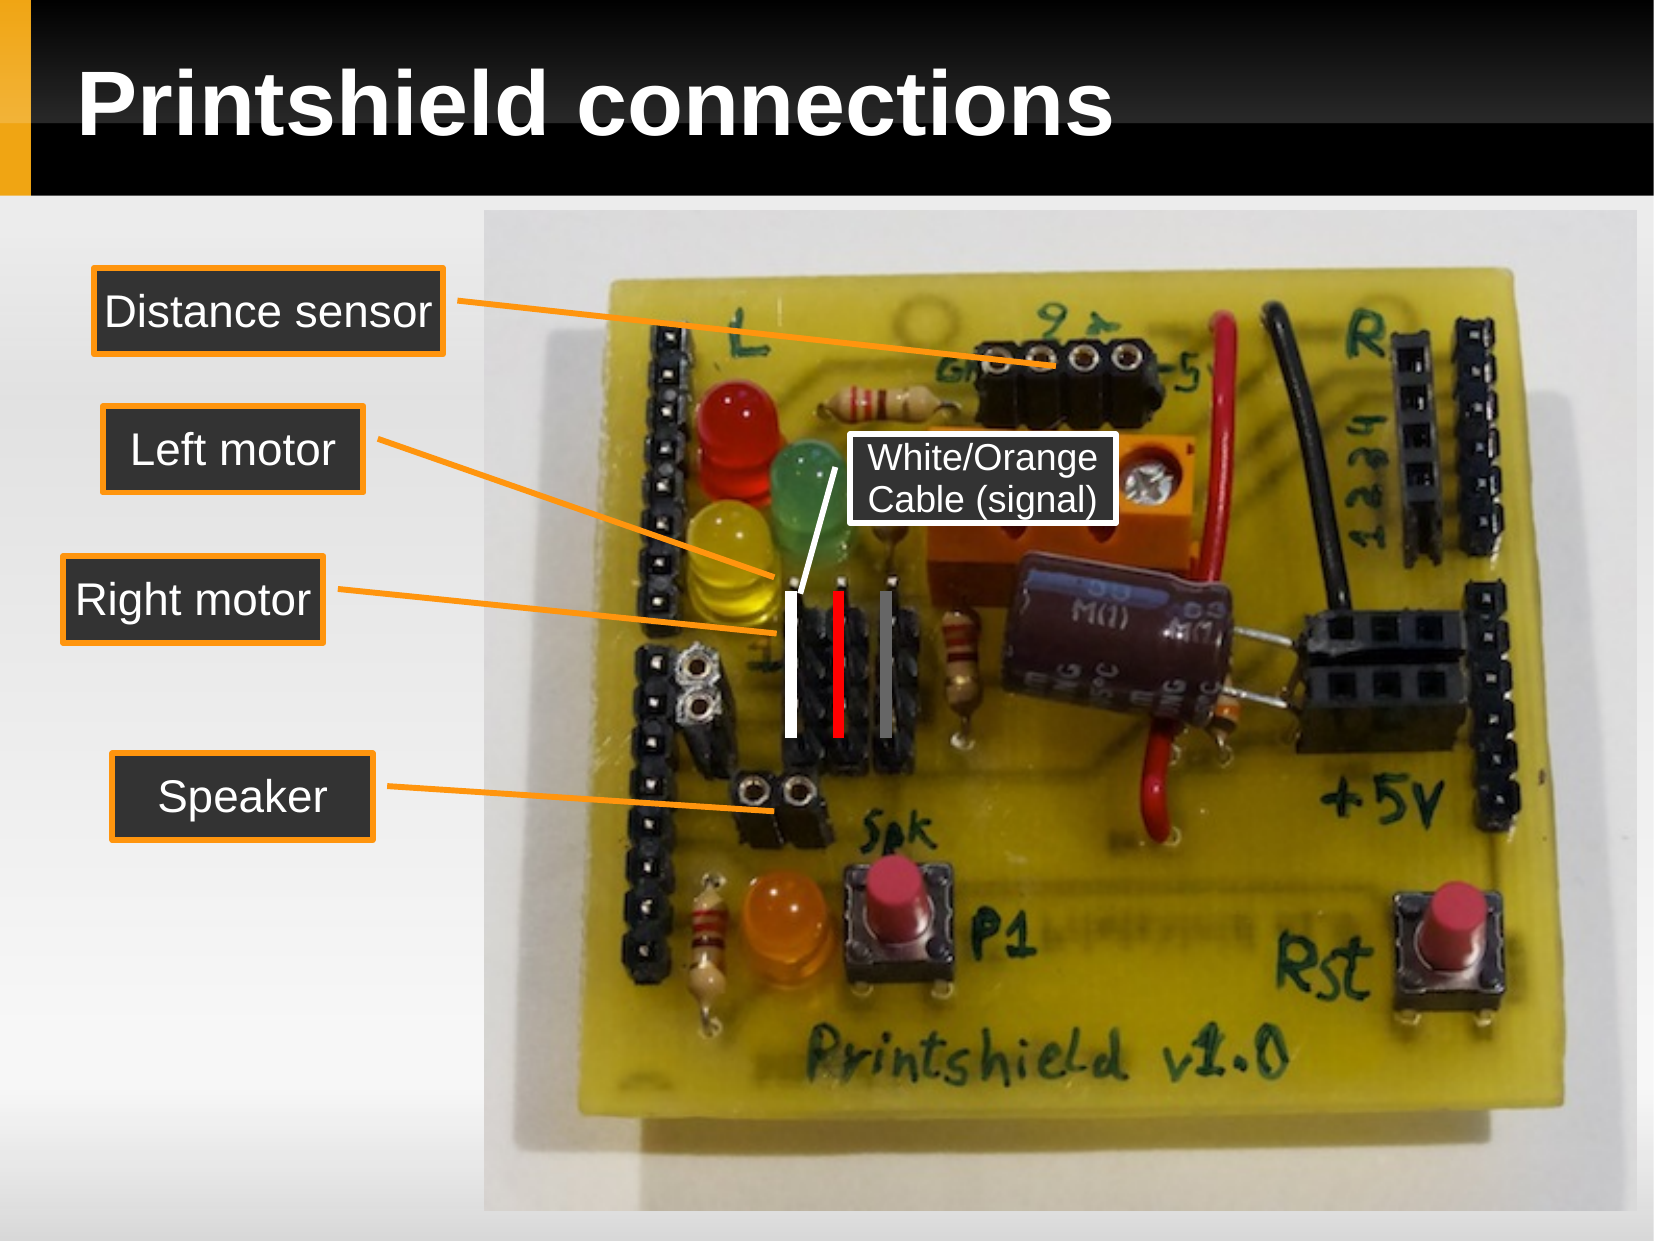

# Printshield connections
Distance sensor
Left motor
White/Orange
Cable (signal)
Right motor
-
+
Speaker